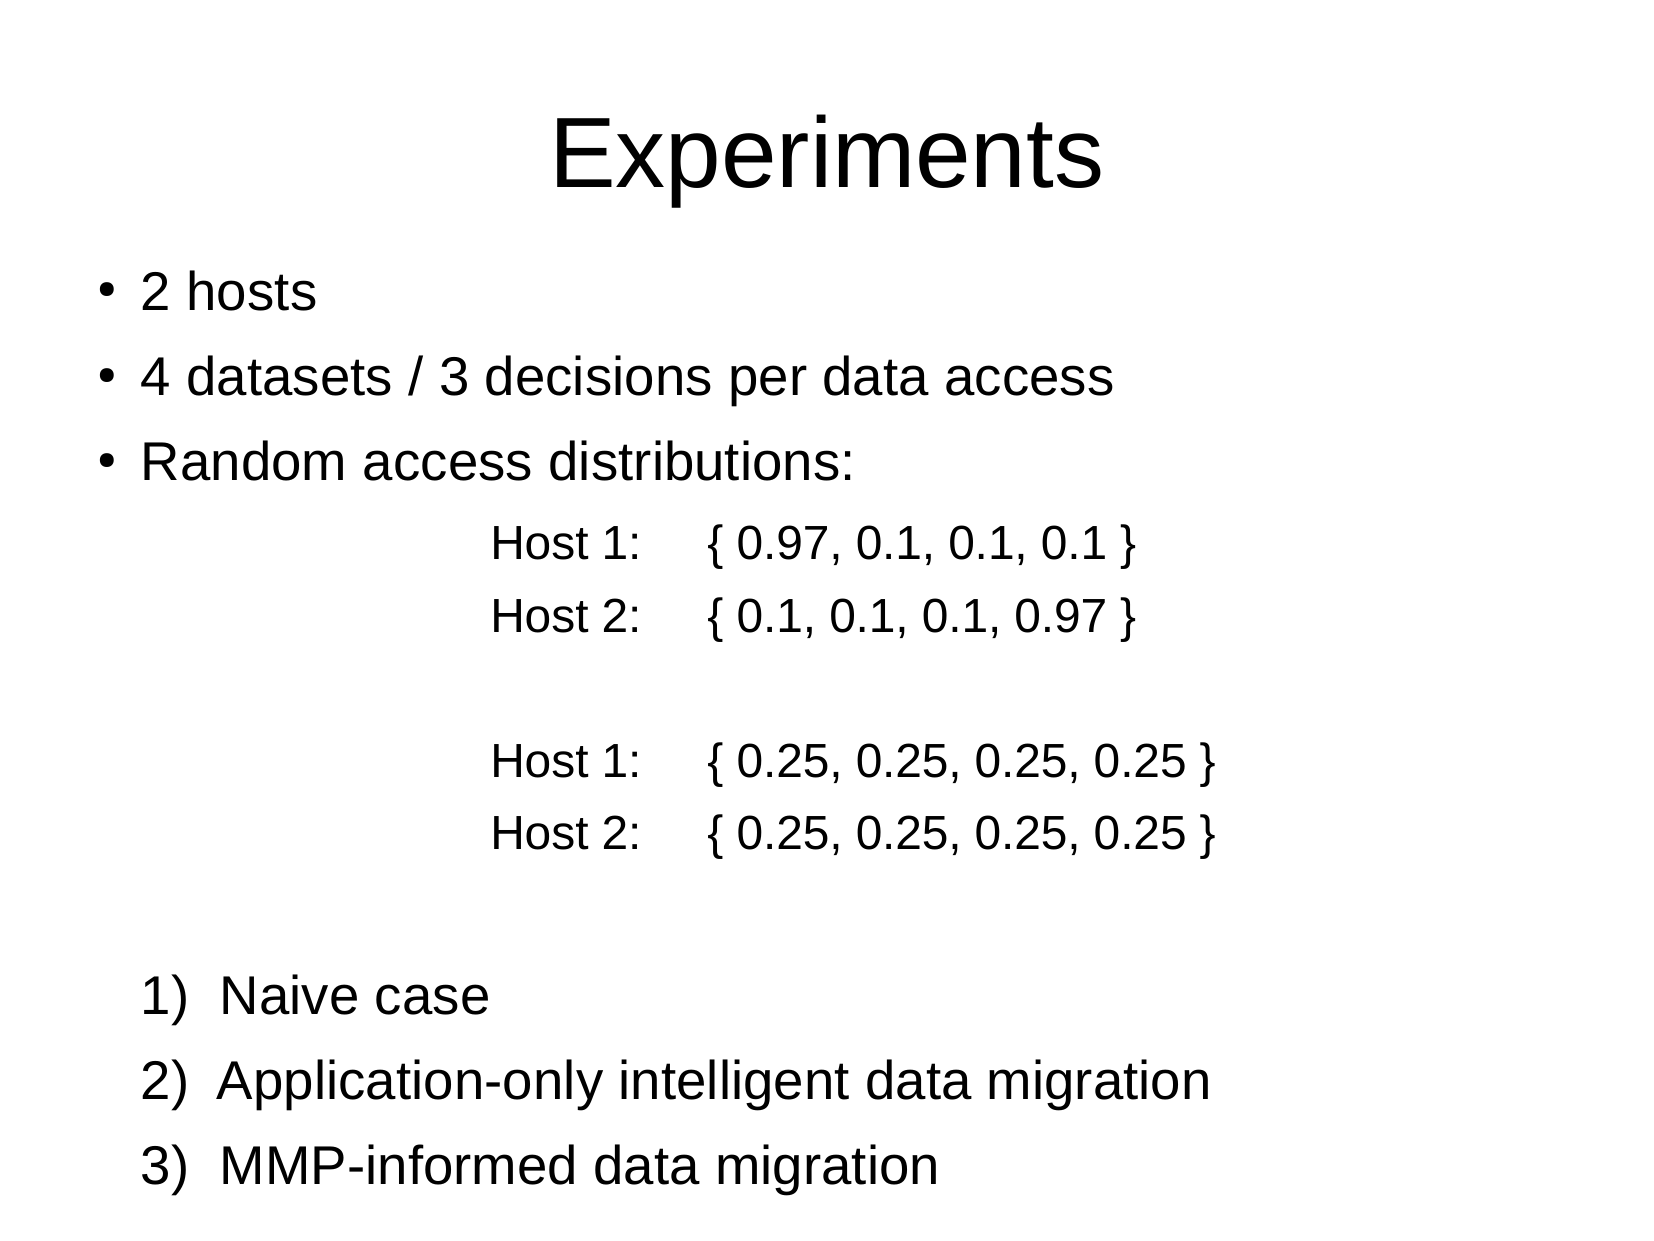

# Experiments
2 hosts
4 datasets / 3 decisions per data access
Random access distributions:
 Host 1: { 0.97, 0.1, 0.1, 0.1 }
 Host 2: { 0.1, 0.1, 0.1, 0.97 }
 Host 1: { 0.25, 0.25, 0.25, 0.25 }
 Host 2: { 0.25, 0.25, 0.25, 0.25 }
1) Naive case
2) Application-only intelligent data migration
3) MMP-informed data migration